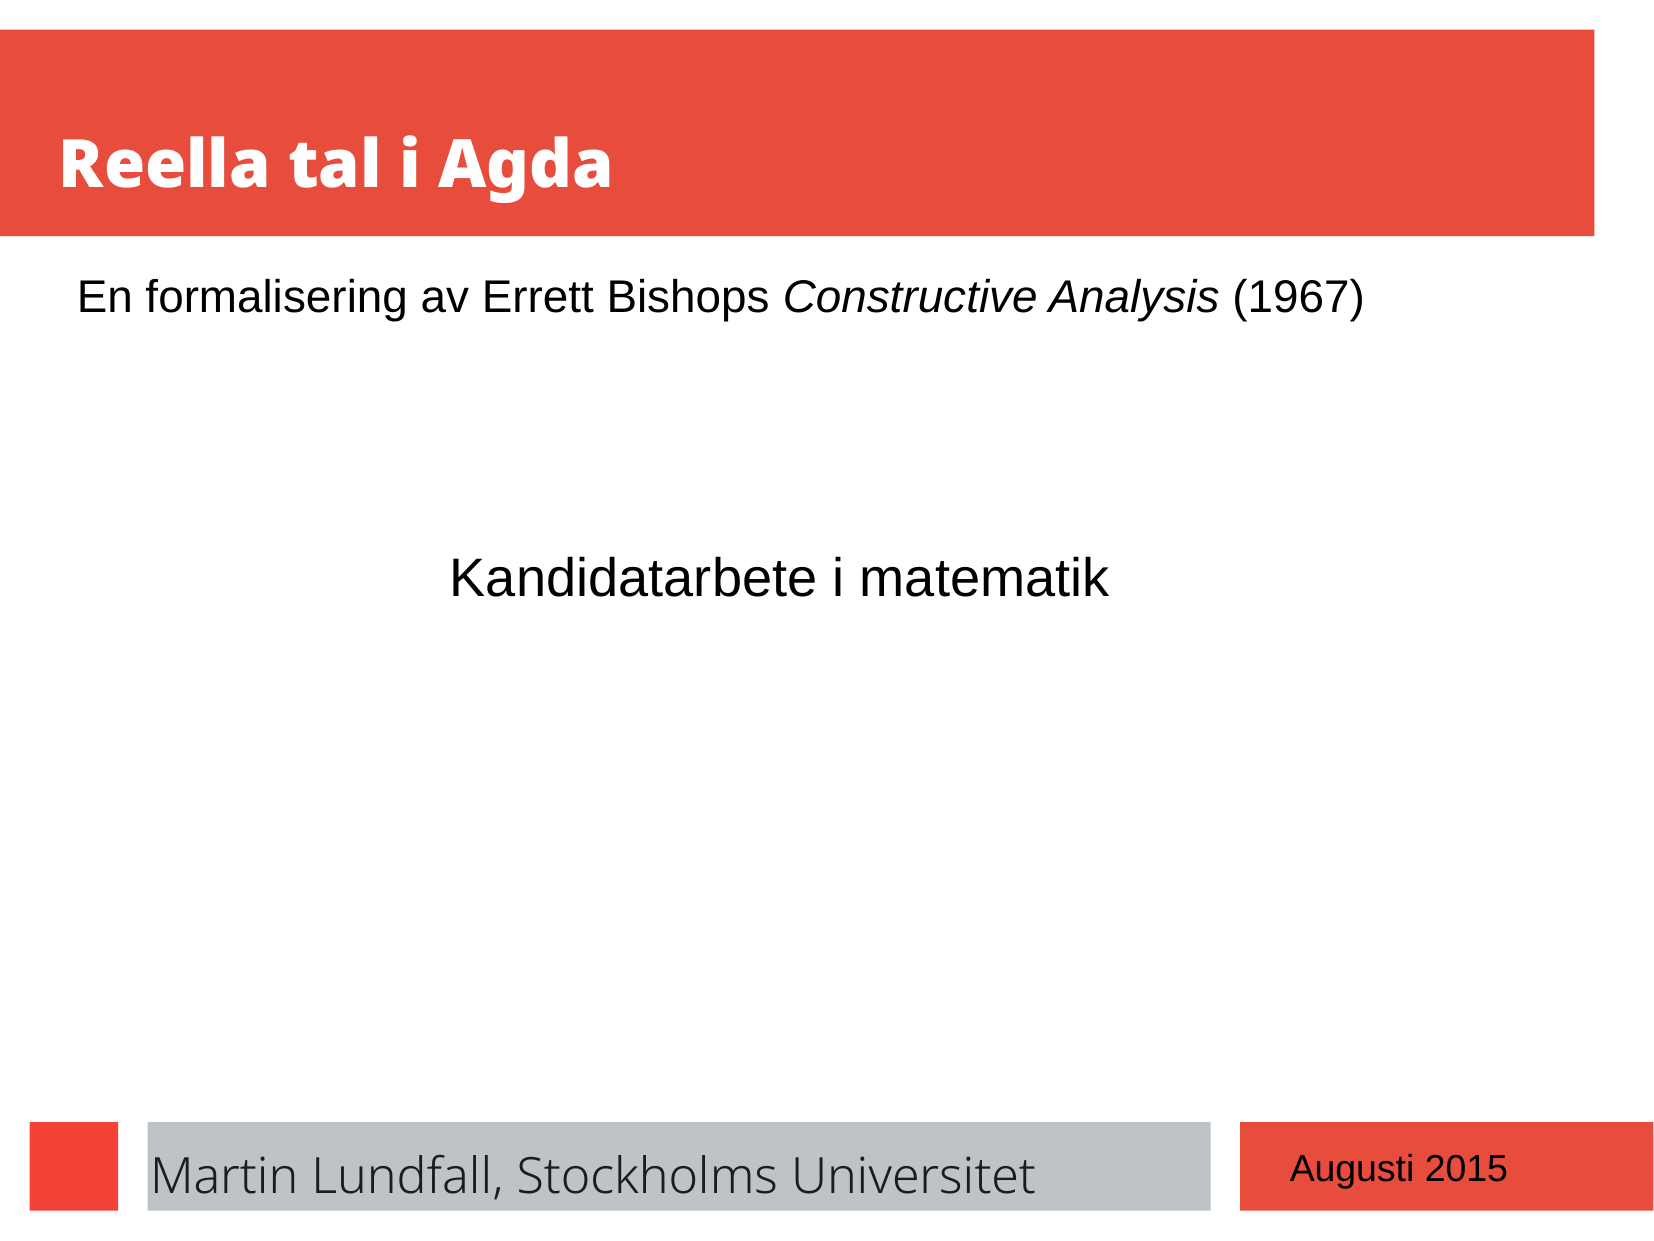

# Reella tal i Agda
En formalisering av Errett Bishops Constructive Analysis (1967)
Kandidatarbete i matematik
Martin Lundfall, Stockholms Universitet
Augusti 2015